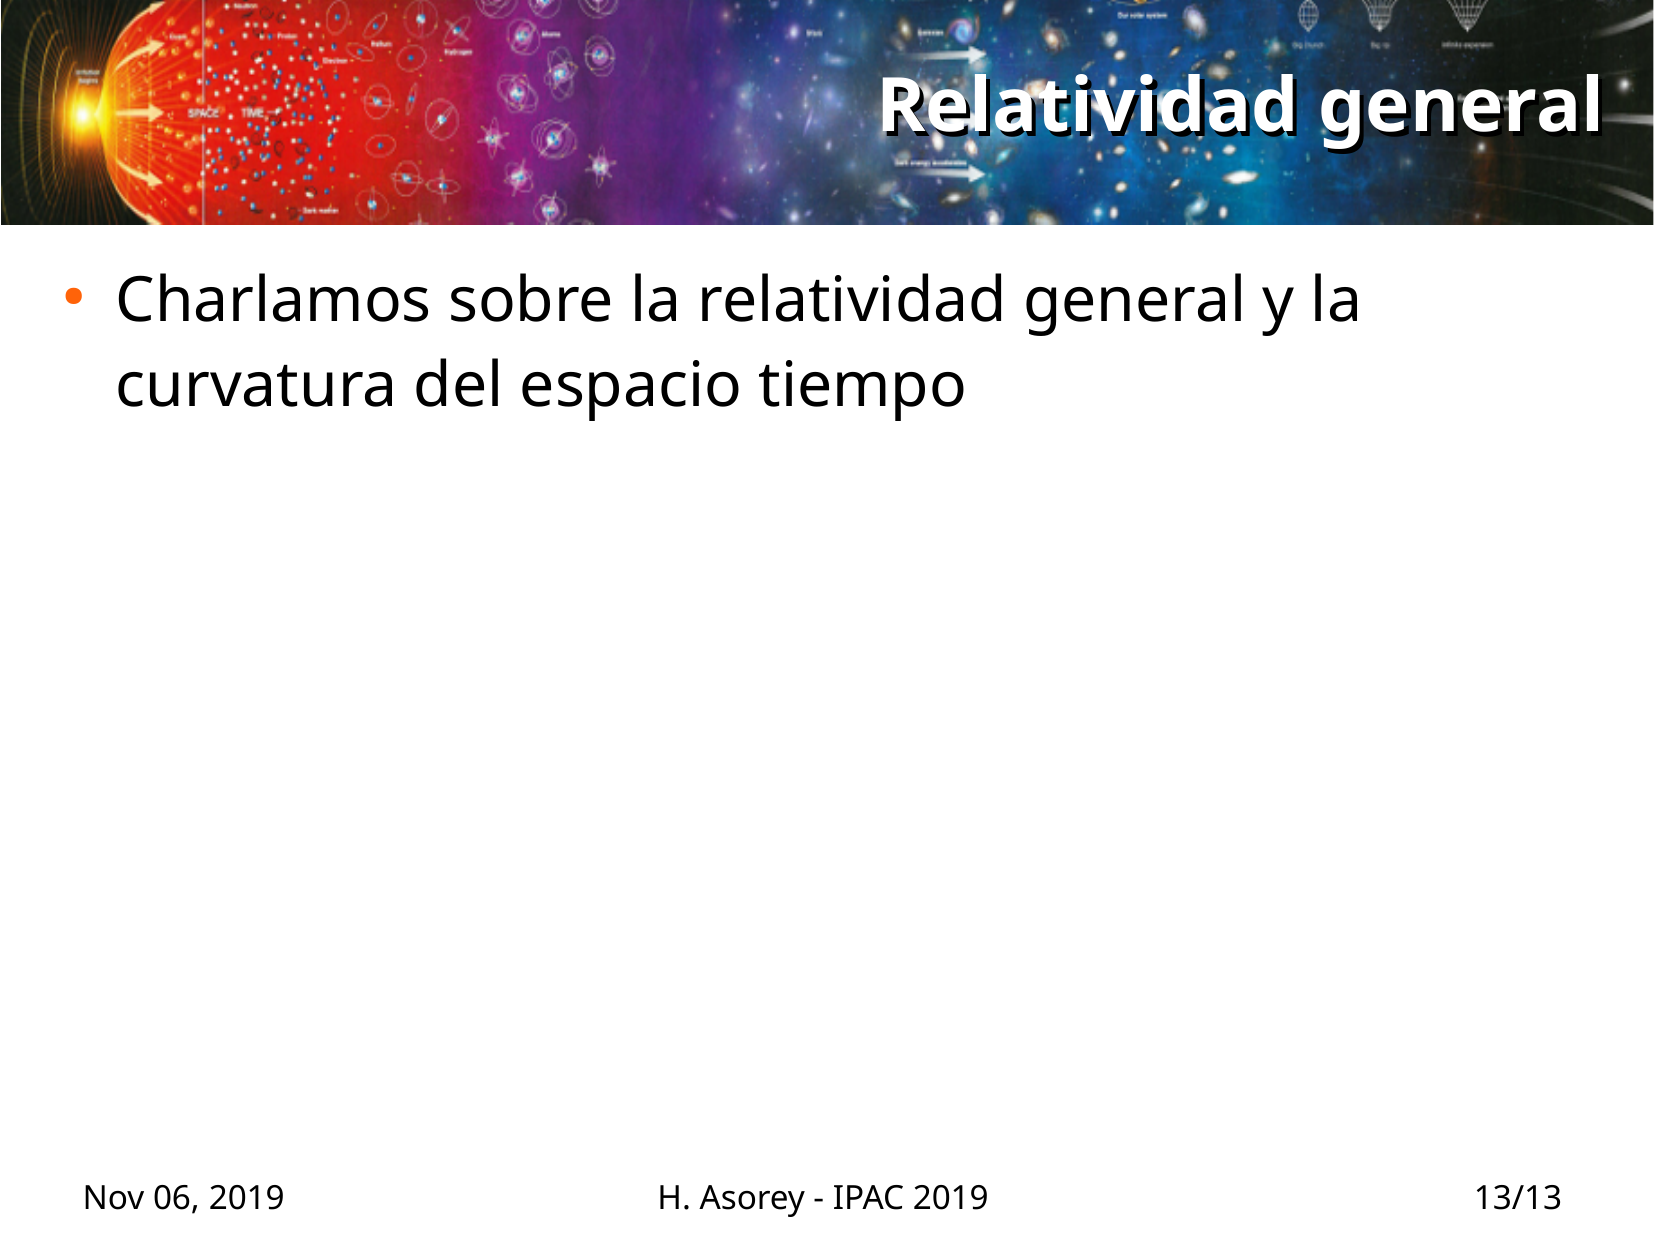

# Relatividad general
Charlamos sobre la relatividad general y la curvatura del espacio tiempo
Nov 06, 2019
H. Asorey - IPAC 2019
13